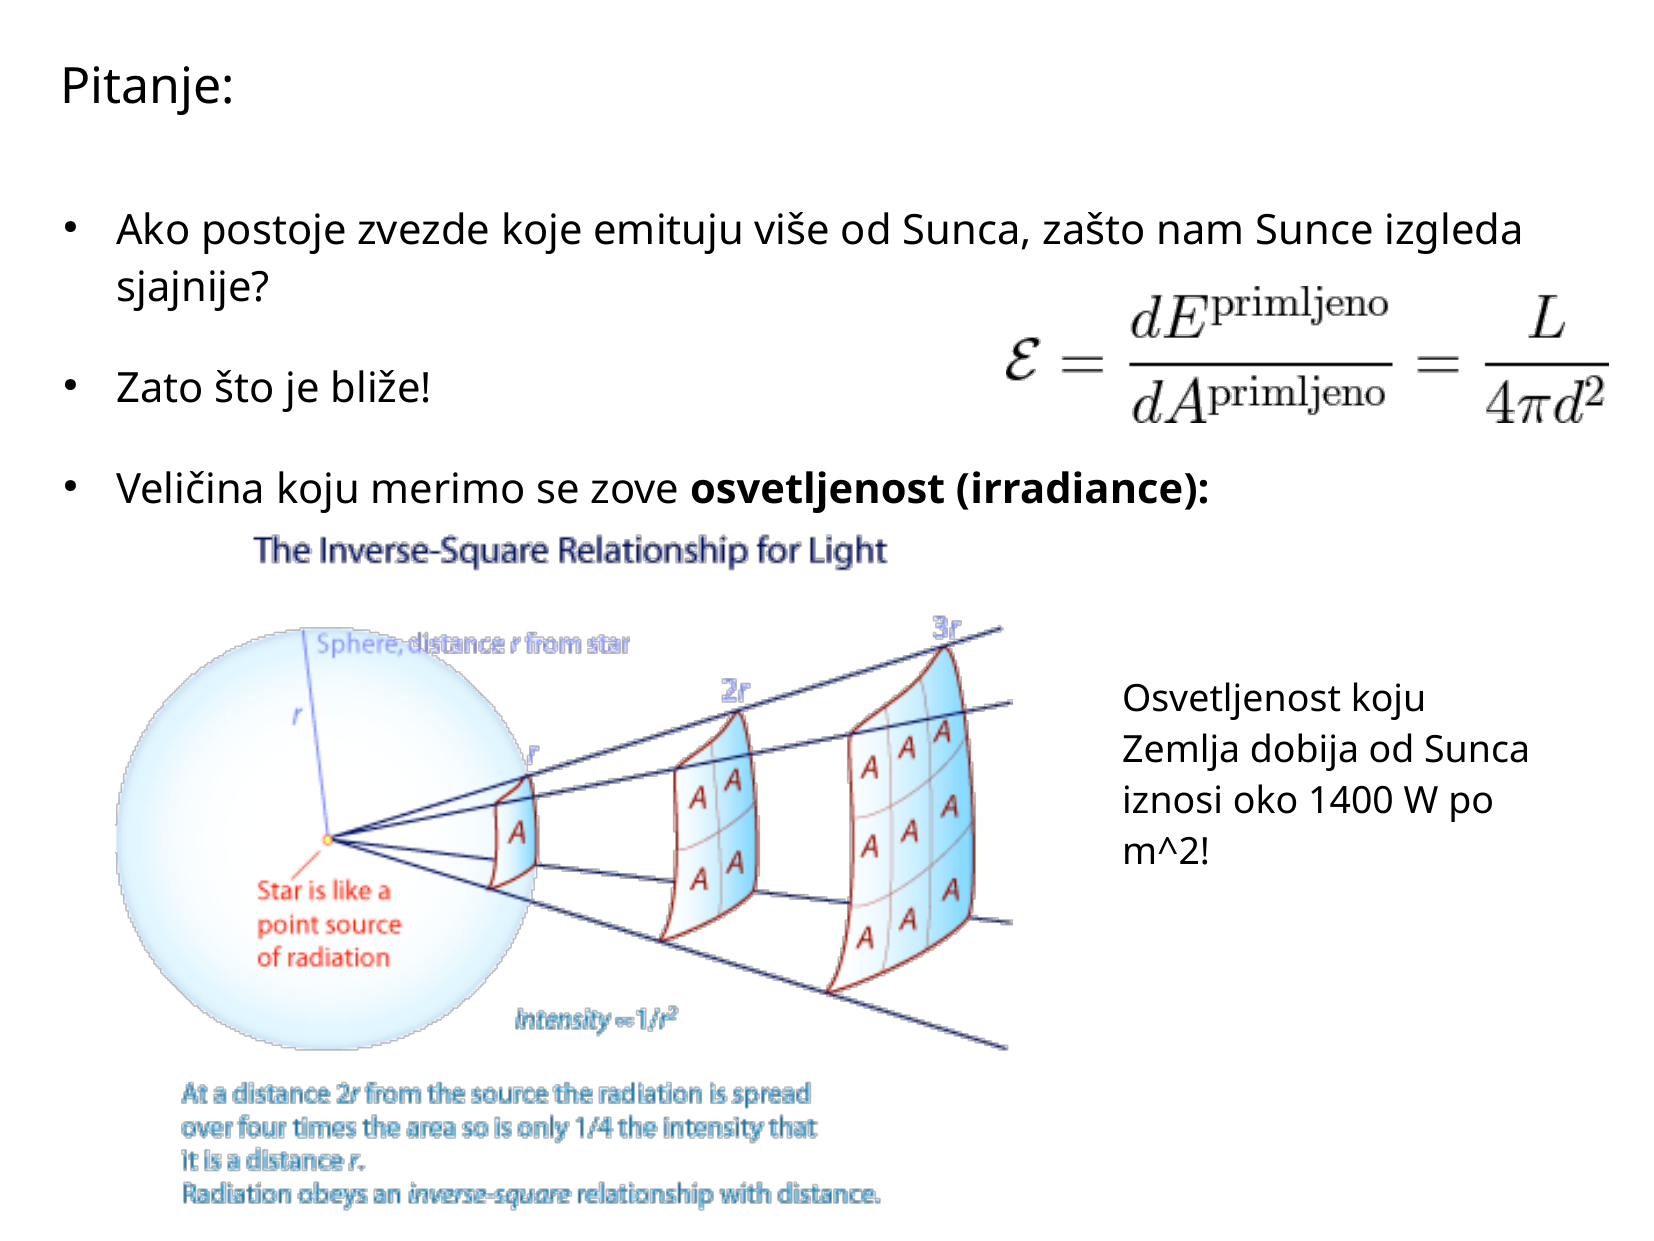

# Pitanje:
Ako postoje zvezde koje emituju više od Sunca, zašto nam Sunce izgleda sjajnije?
Zato što je bliže!
Veličina koju merimo se zove osvetljenost (irradiance):
Osvetljenost koju Zemlja dobija od Sunca iznosi oko 1400 W po m^2!